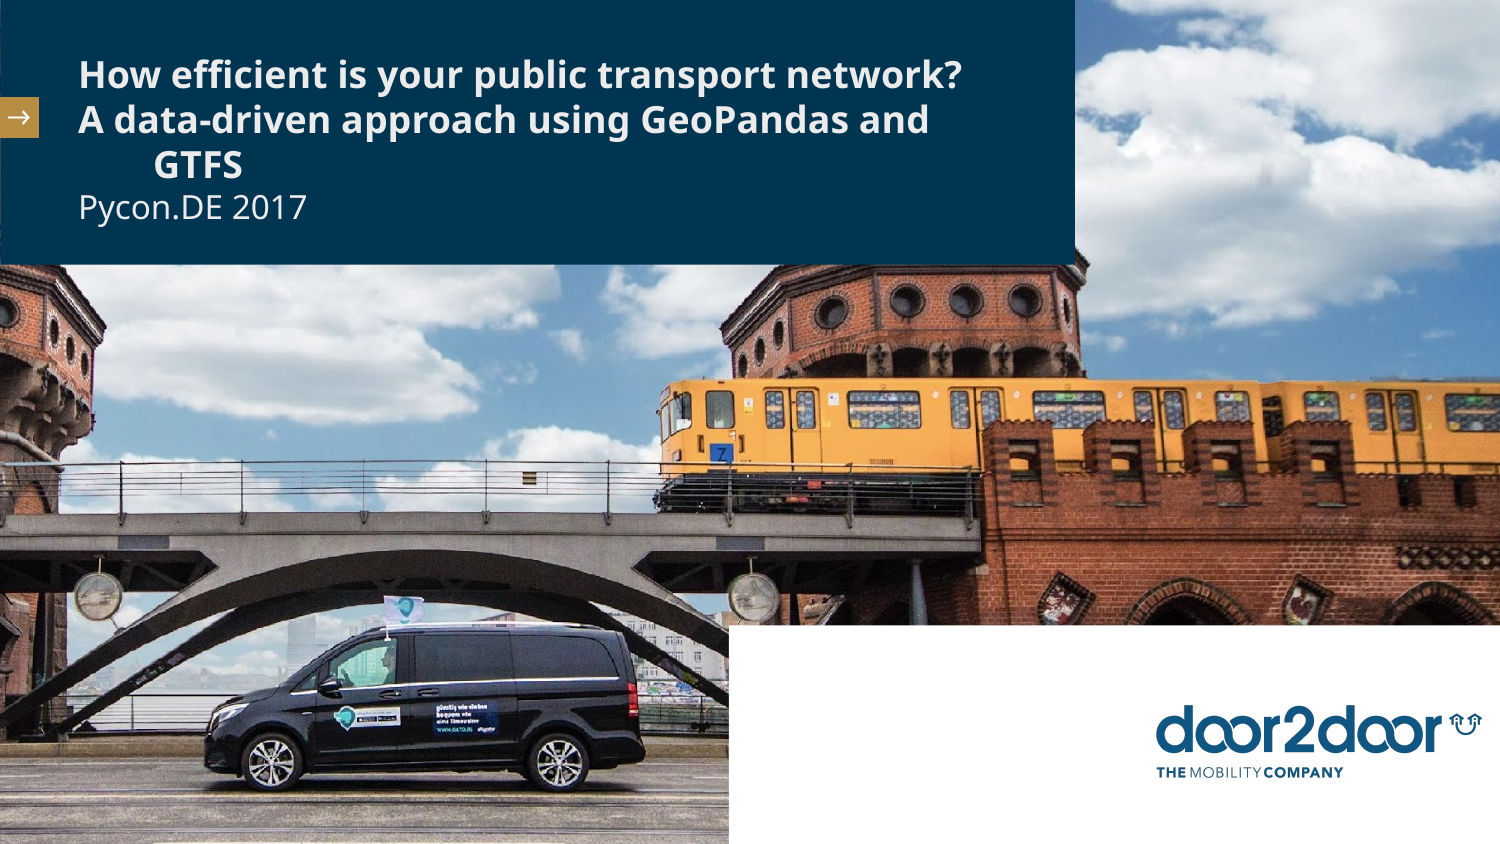

How efficient is your public transport network?
A data-driven approach using GeoPandas and
	GTFS
Pycon.DE 2017